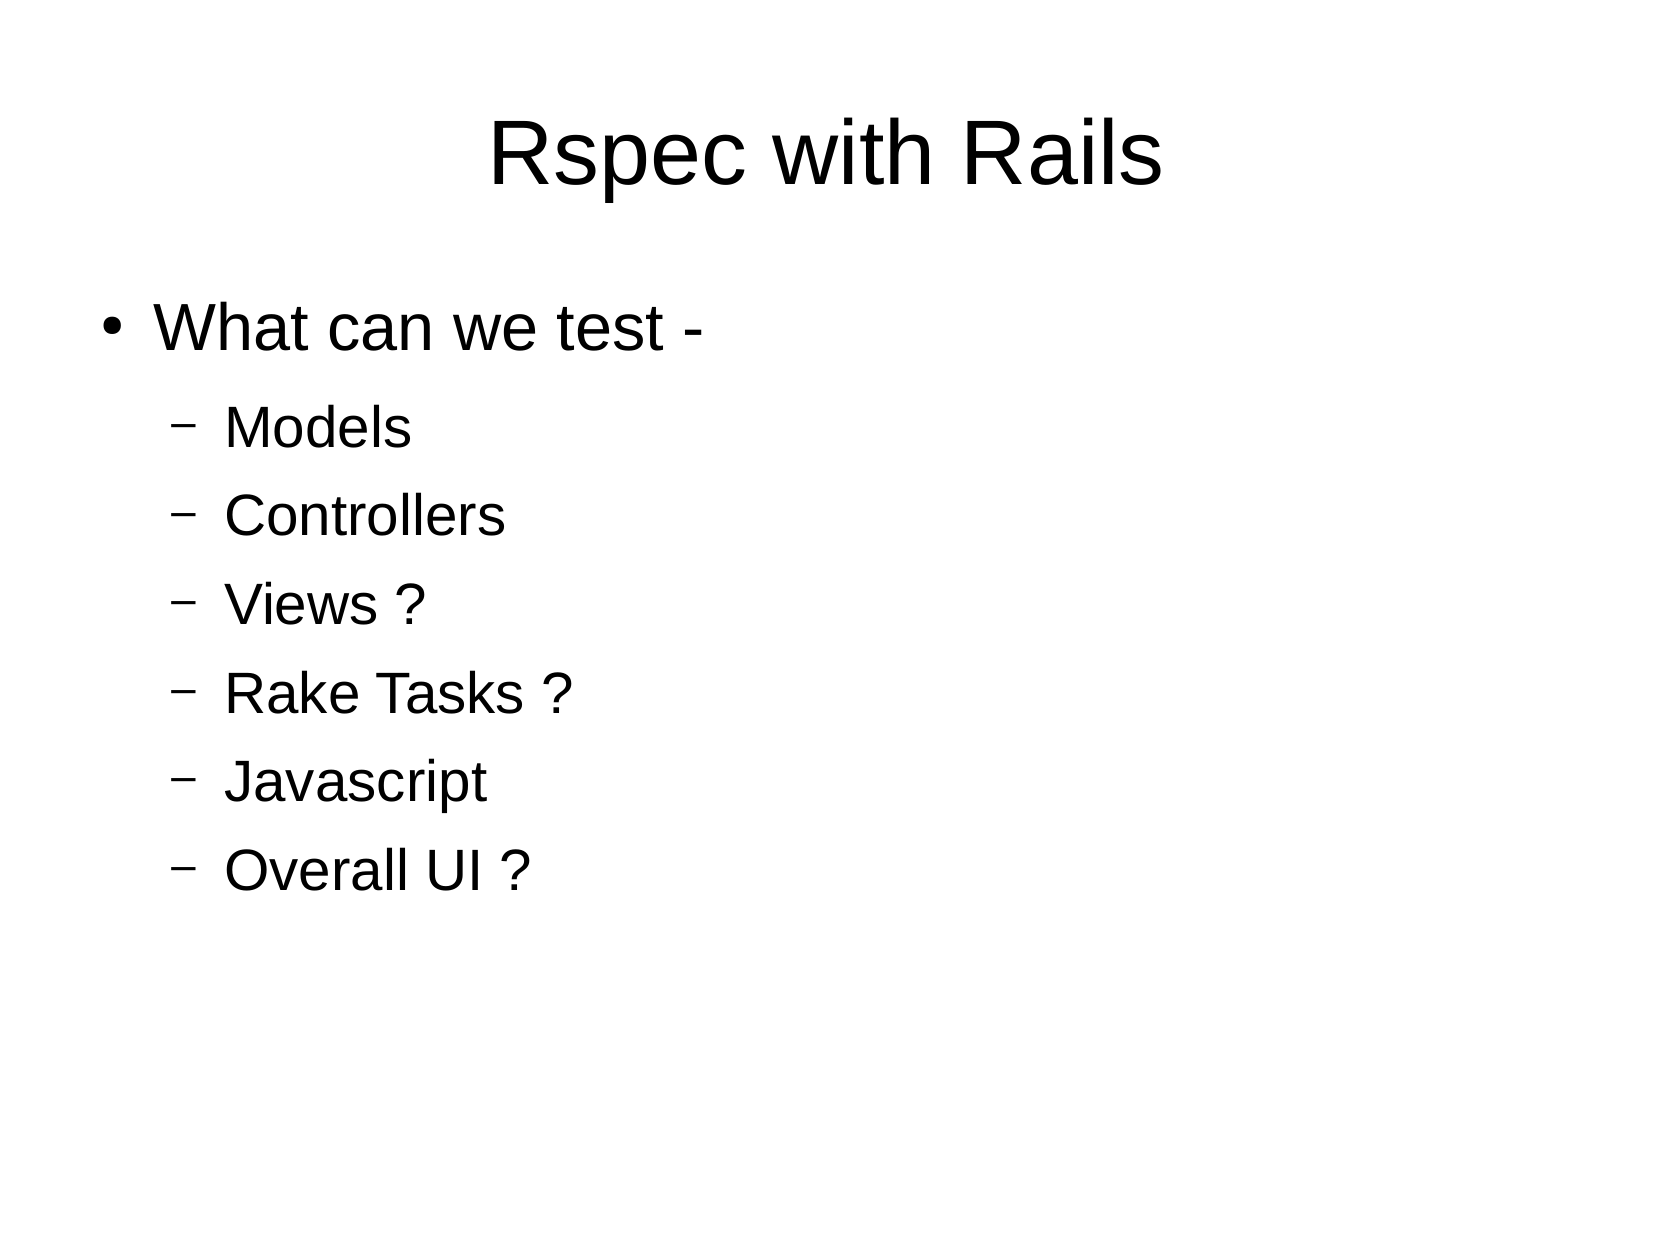

# Rspec with Rails
What can we test -
Models
Controllers
Views ?
Rake Tasks ?
Javascript
Overall UI ?